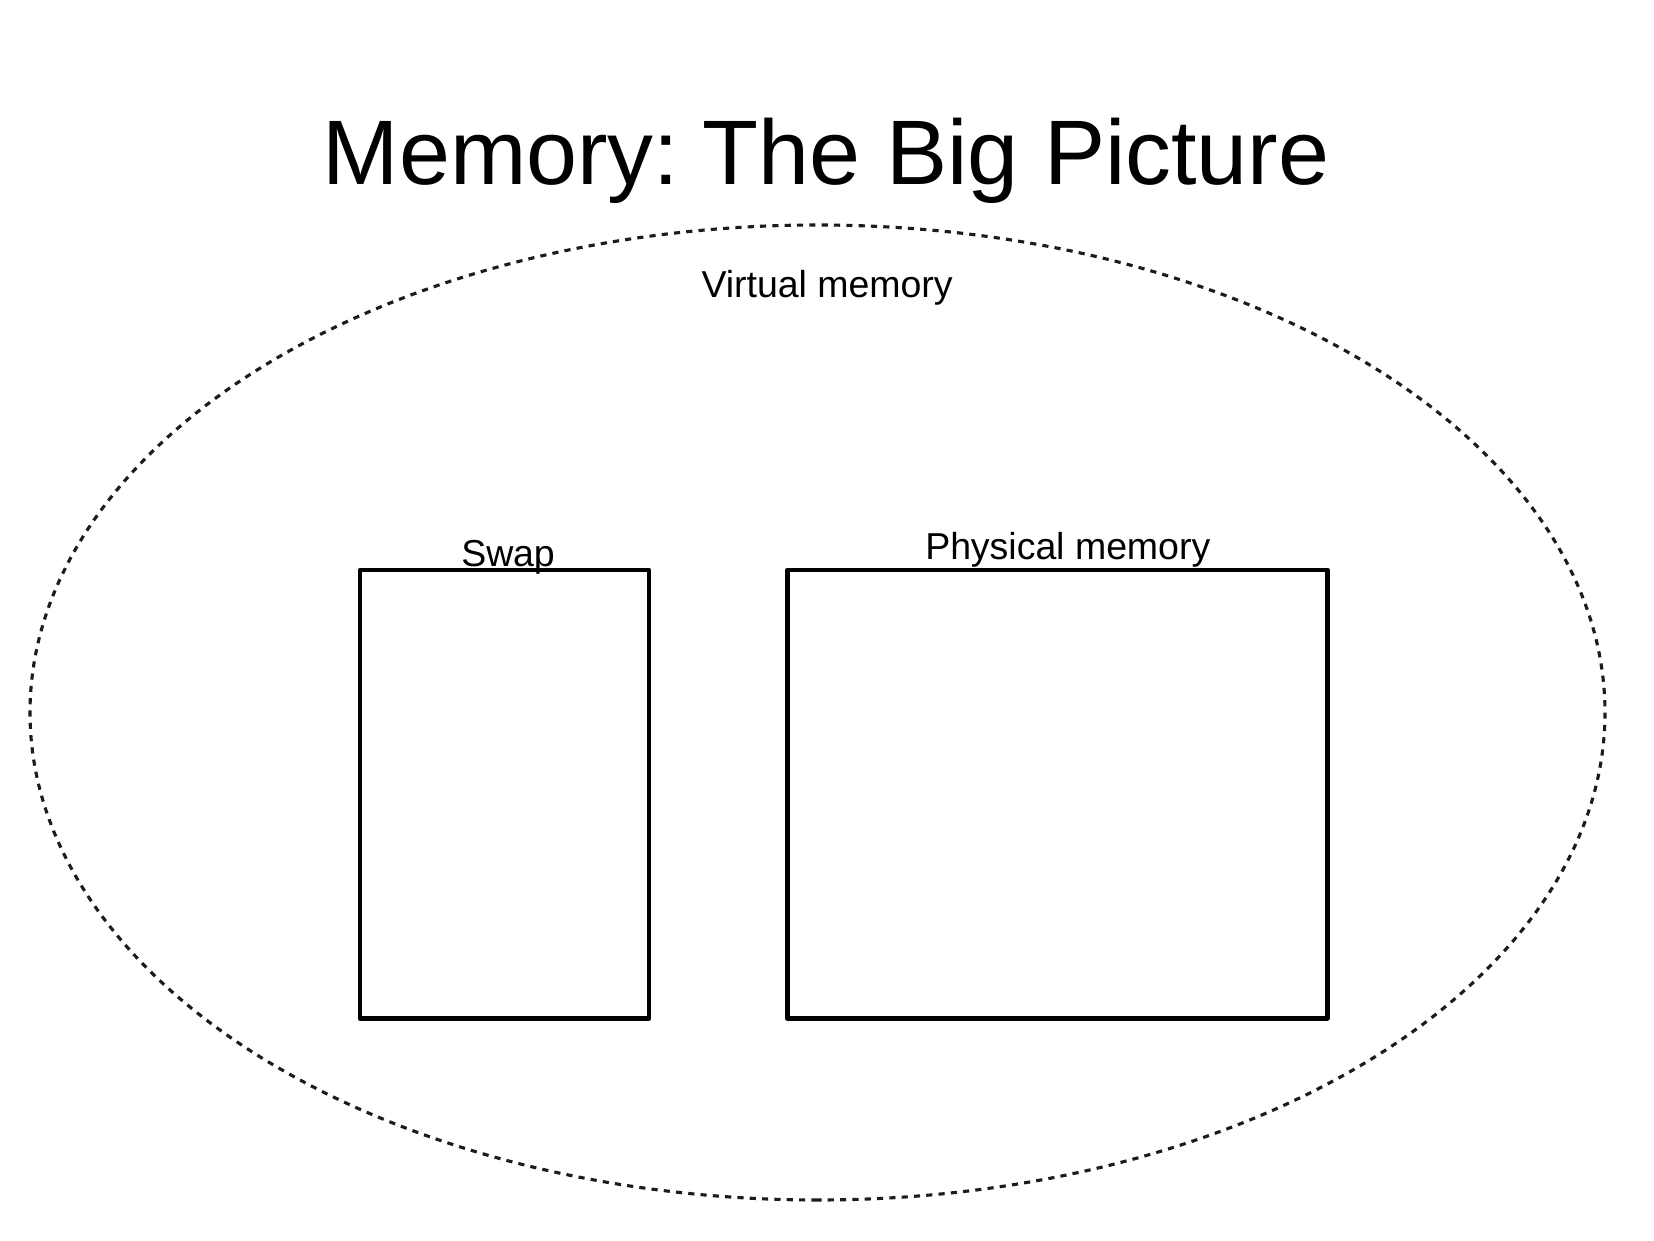

Memory: The Big Picture
Virtual memory
Swap
# Physical memory